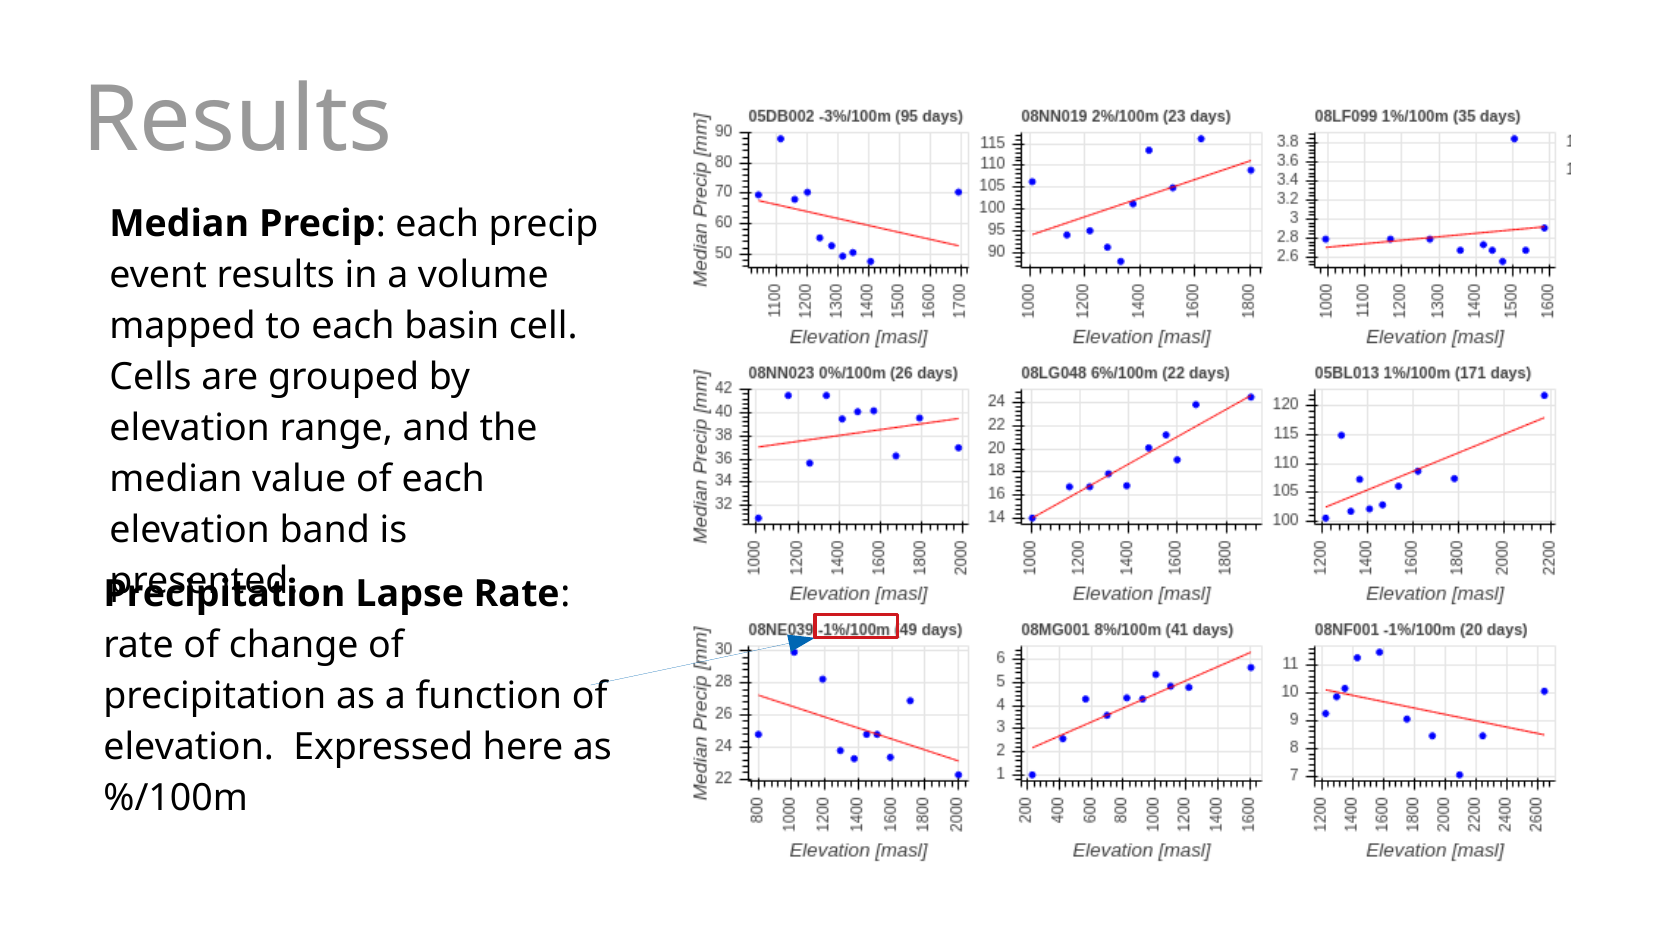

# Results
Median Precip: each precip event results in a volume mapped to each basin cell.
Cells are grouped by elevation range, and the median value of each elevation band is presented.
Precipitation Lapse Rate: rate of change of precipitation as a function of elevation. Expressed here as %/100m